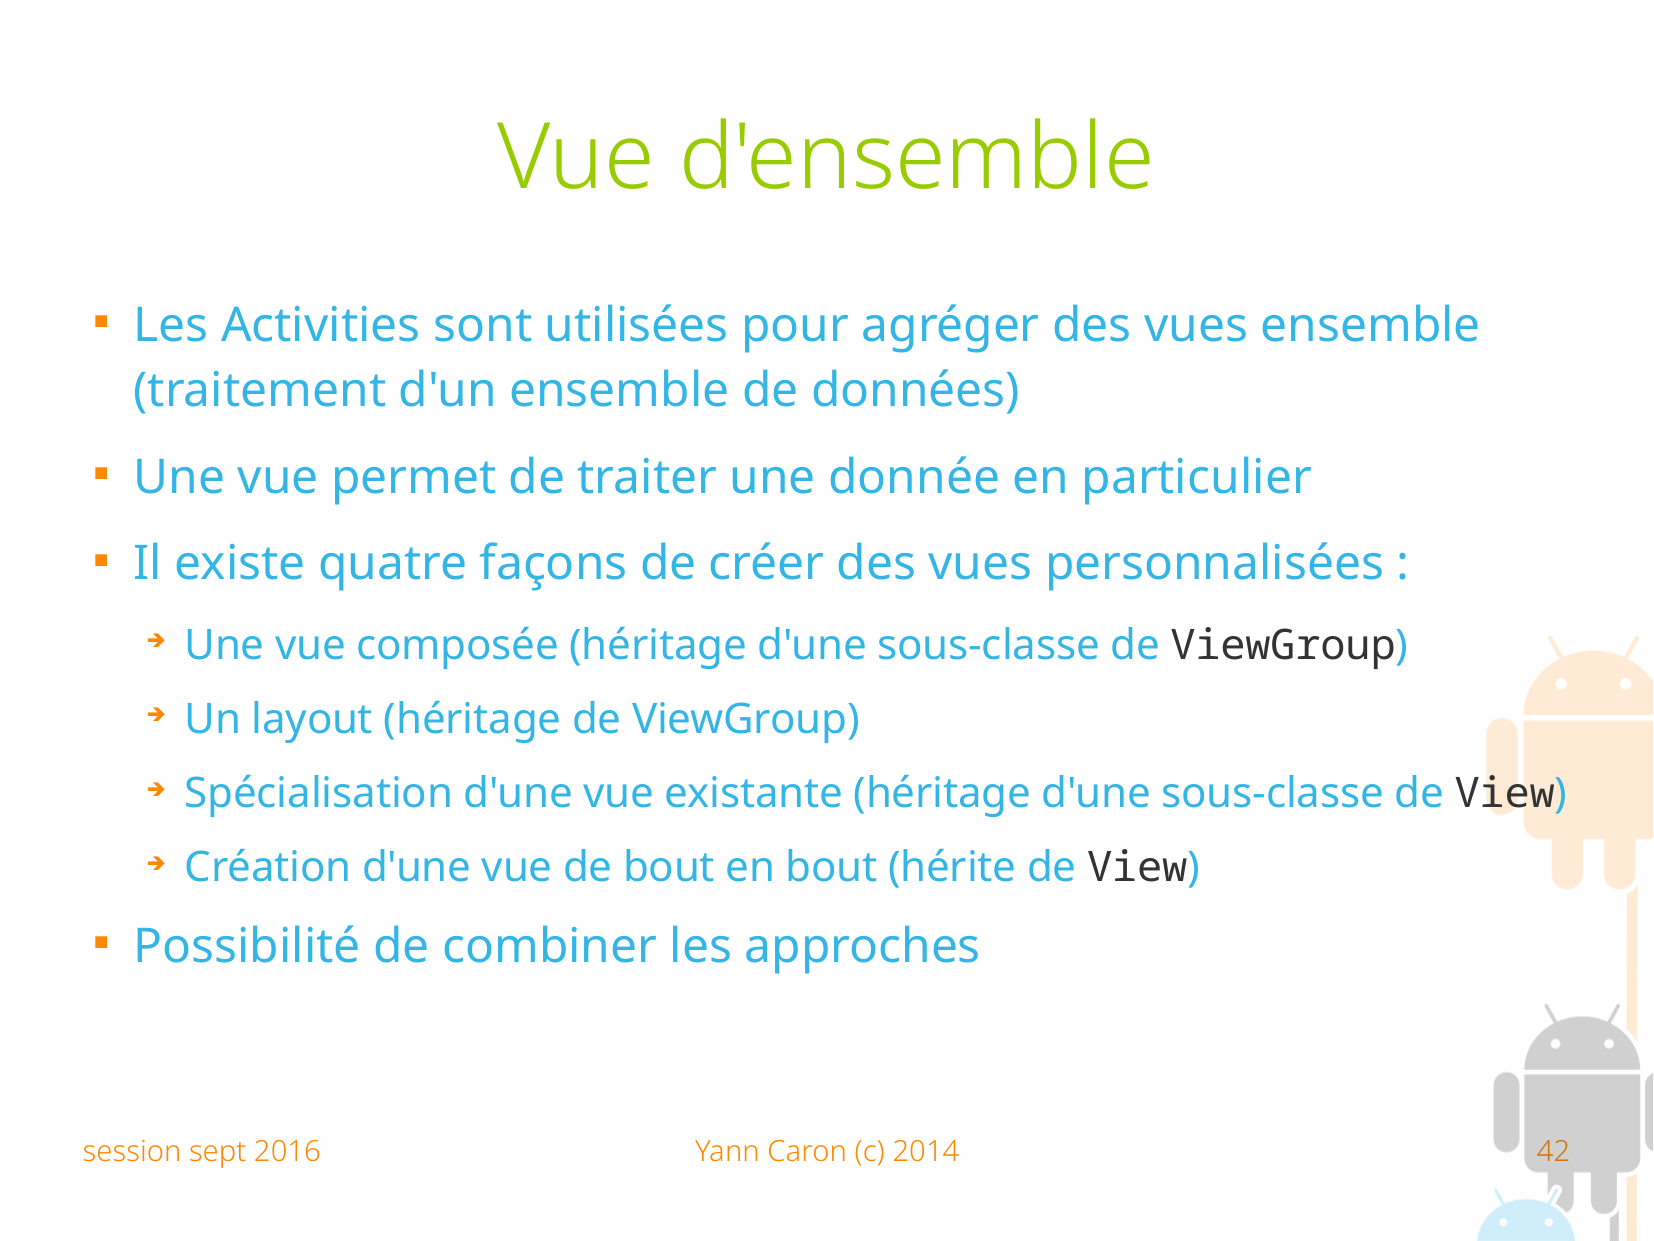

# Vue d'ensemble
Les Activities sont utilisées pour agréger des vues ensemble (traitement d'un ensemble de données)
Une vue permet de traiter une donnée en particulier
Il existe quatre façons de créer des vues personnalisées :
Une vue composée (héritage d'une sous-classe de ViewGroup)
Un layout (héritage de ViewGroup)
Spécialisation d'une vue existante (héritage d'une sous-classe de View)
Création d'une vue de bout en bout (hérite de View)
Possibilité de combiner les approches
session sept 2016
Yann Caron (c) 2014
42